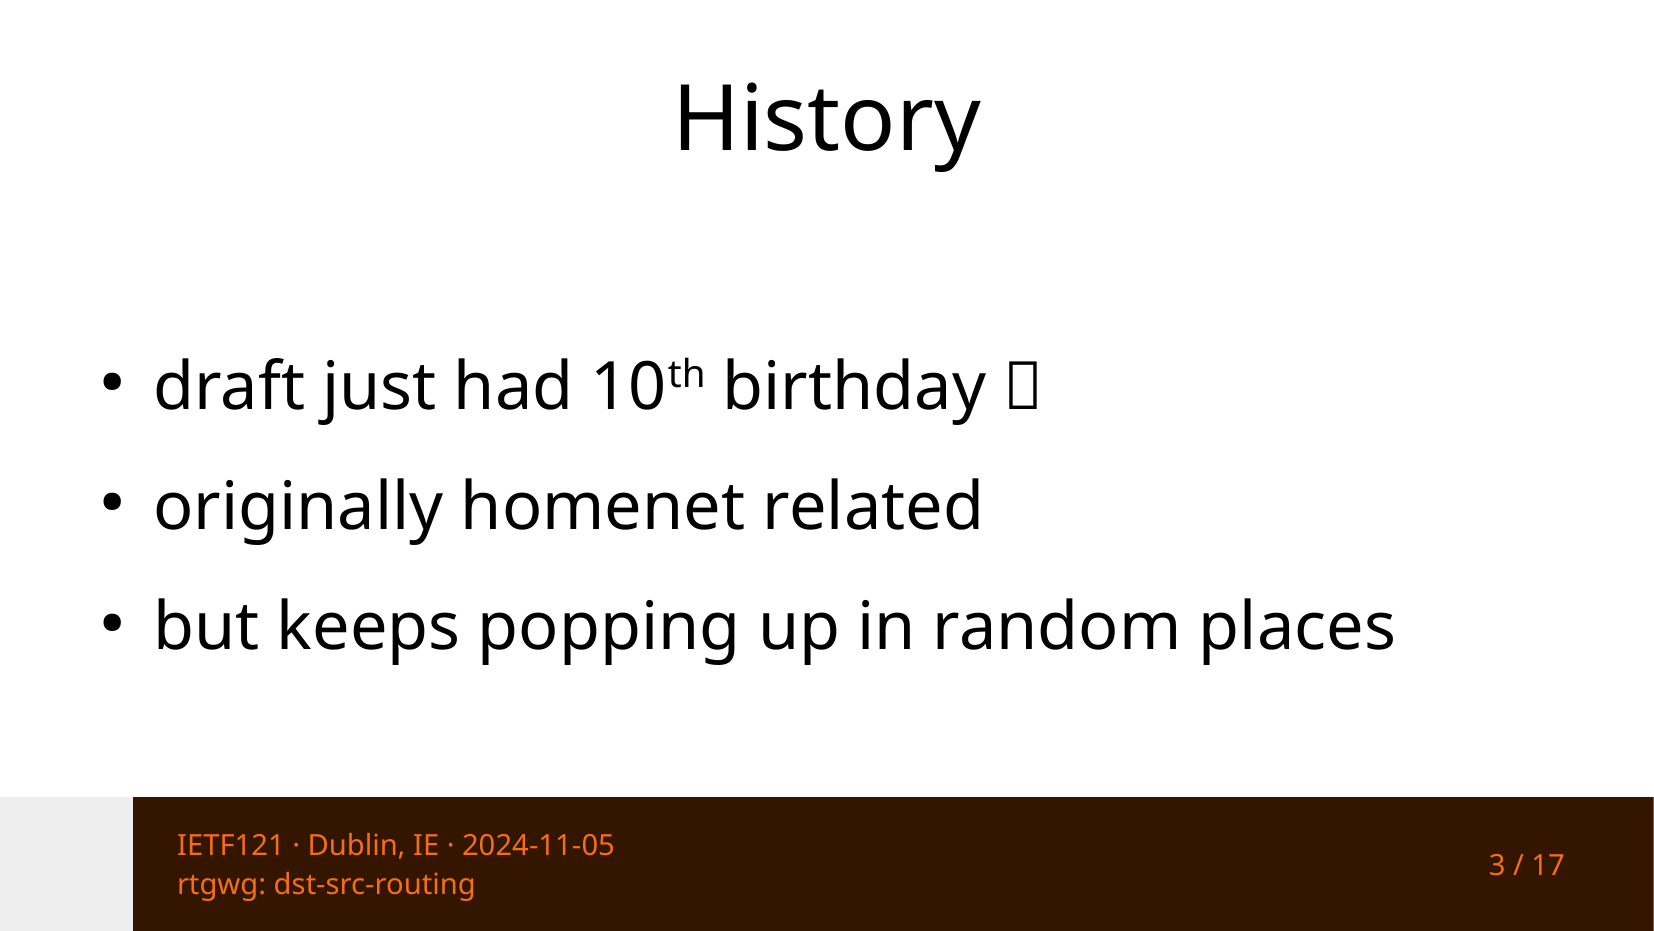

# History
draft just had 10th birthday 🎉
originally homenet related
but keeps popping up in random places
SiNOG7 · Ljubljana
3